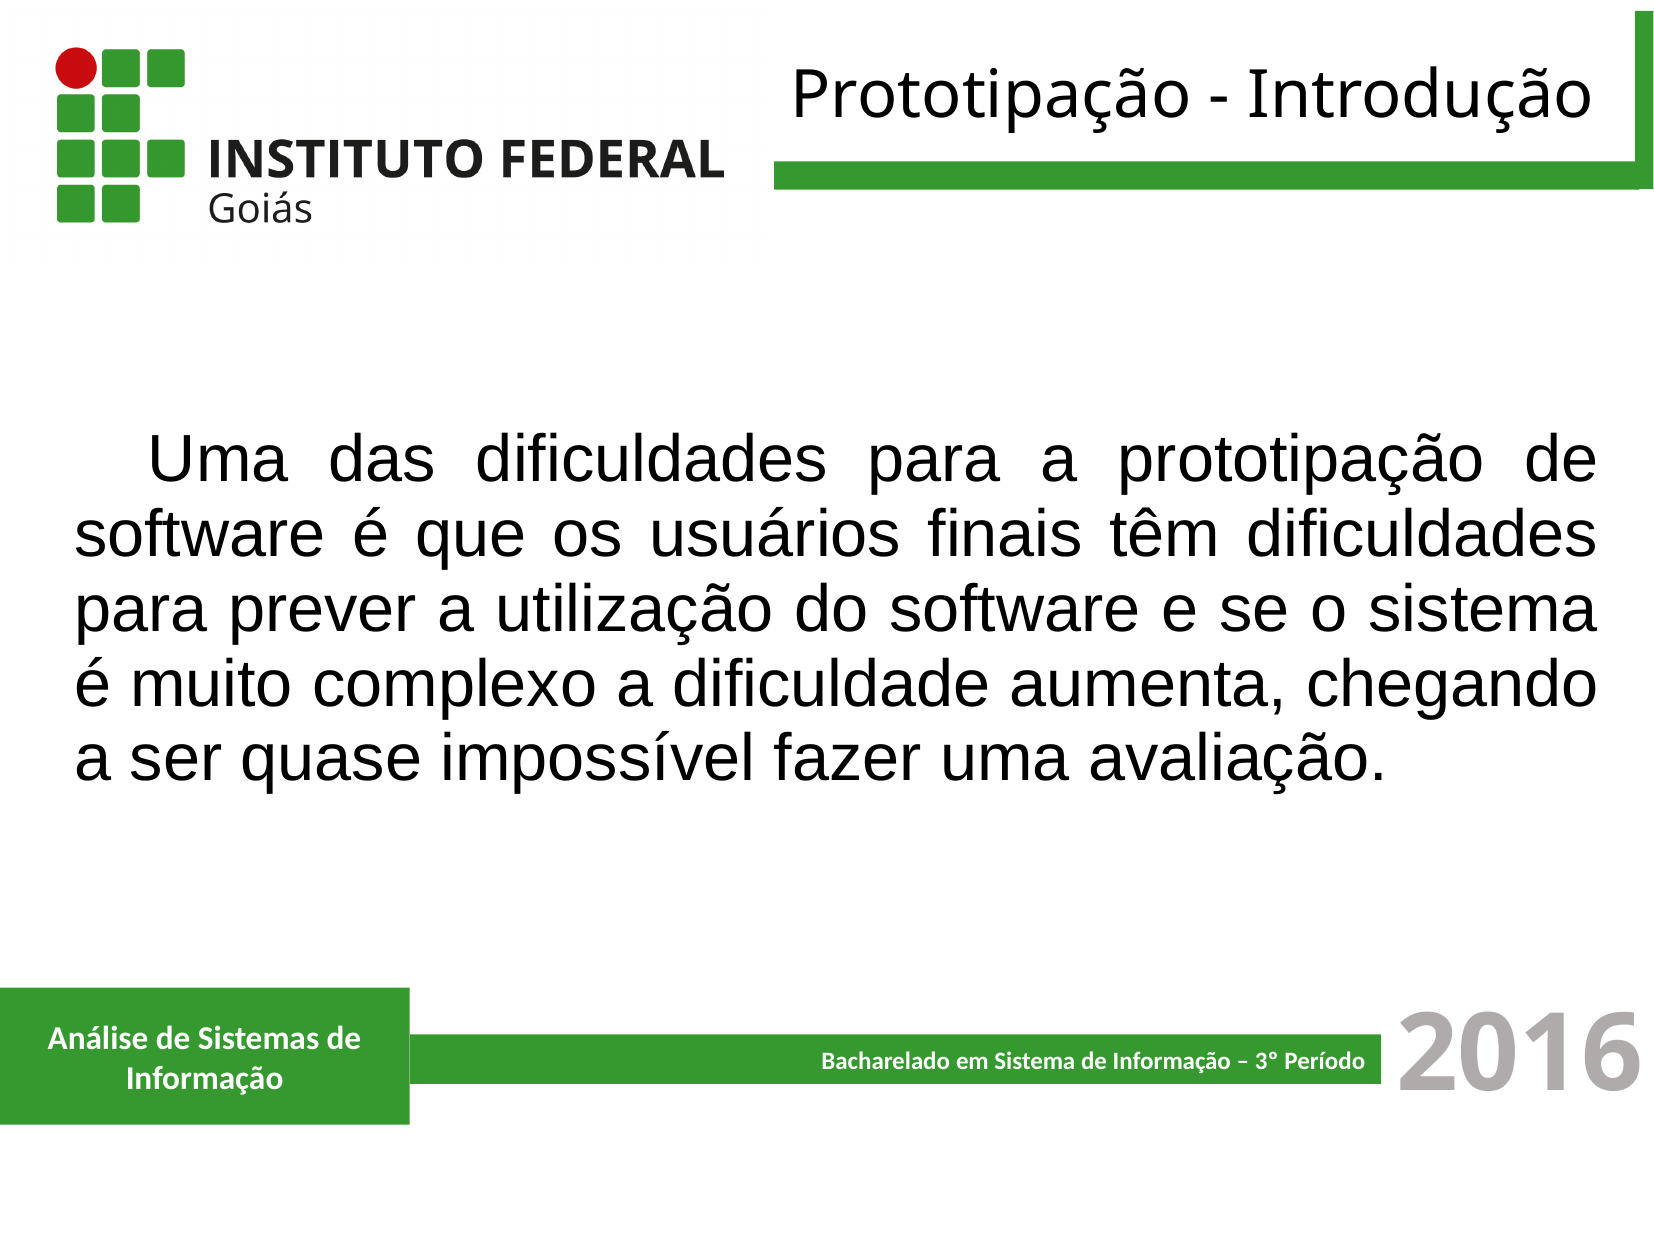

Prototipação - Introdução
	Uma das dificuldades para a prototipação de software é que os usuários finais têm dificuldades para prever a utilização do software e se o sistema é muito complexo a dificuldade aumenta, chegando a ser quase impossível fazer uma avaliação.
2016
Análise de Sistemas de Informação
Bacharelado em Sistema de Informação – 3º Período